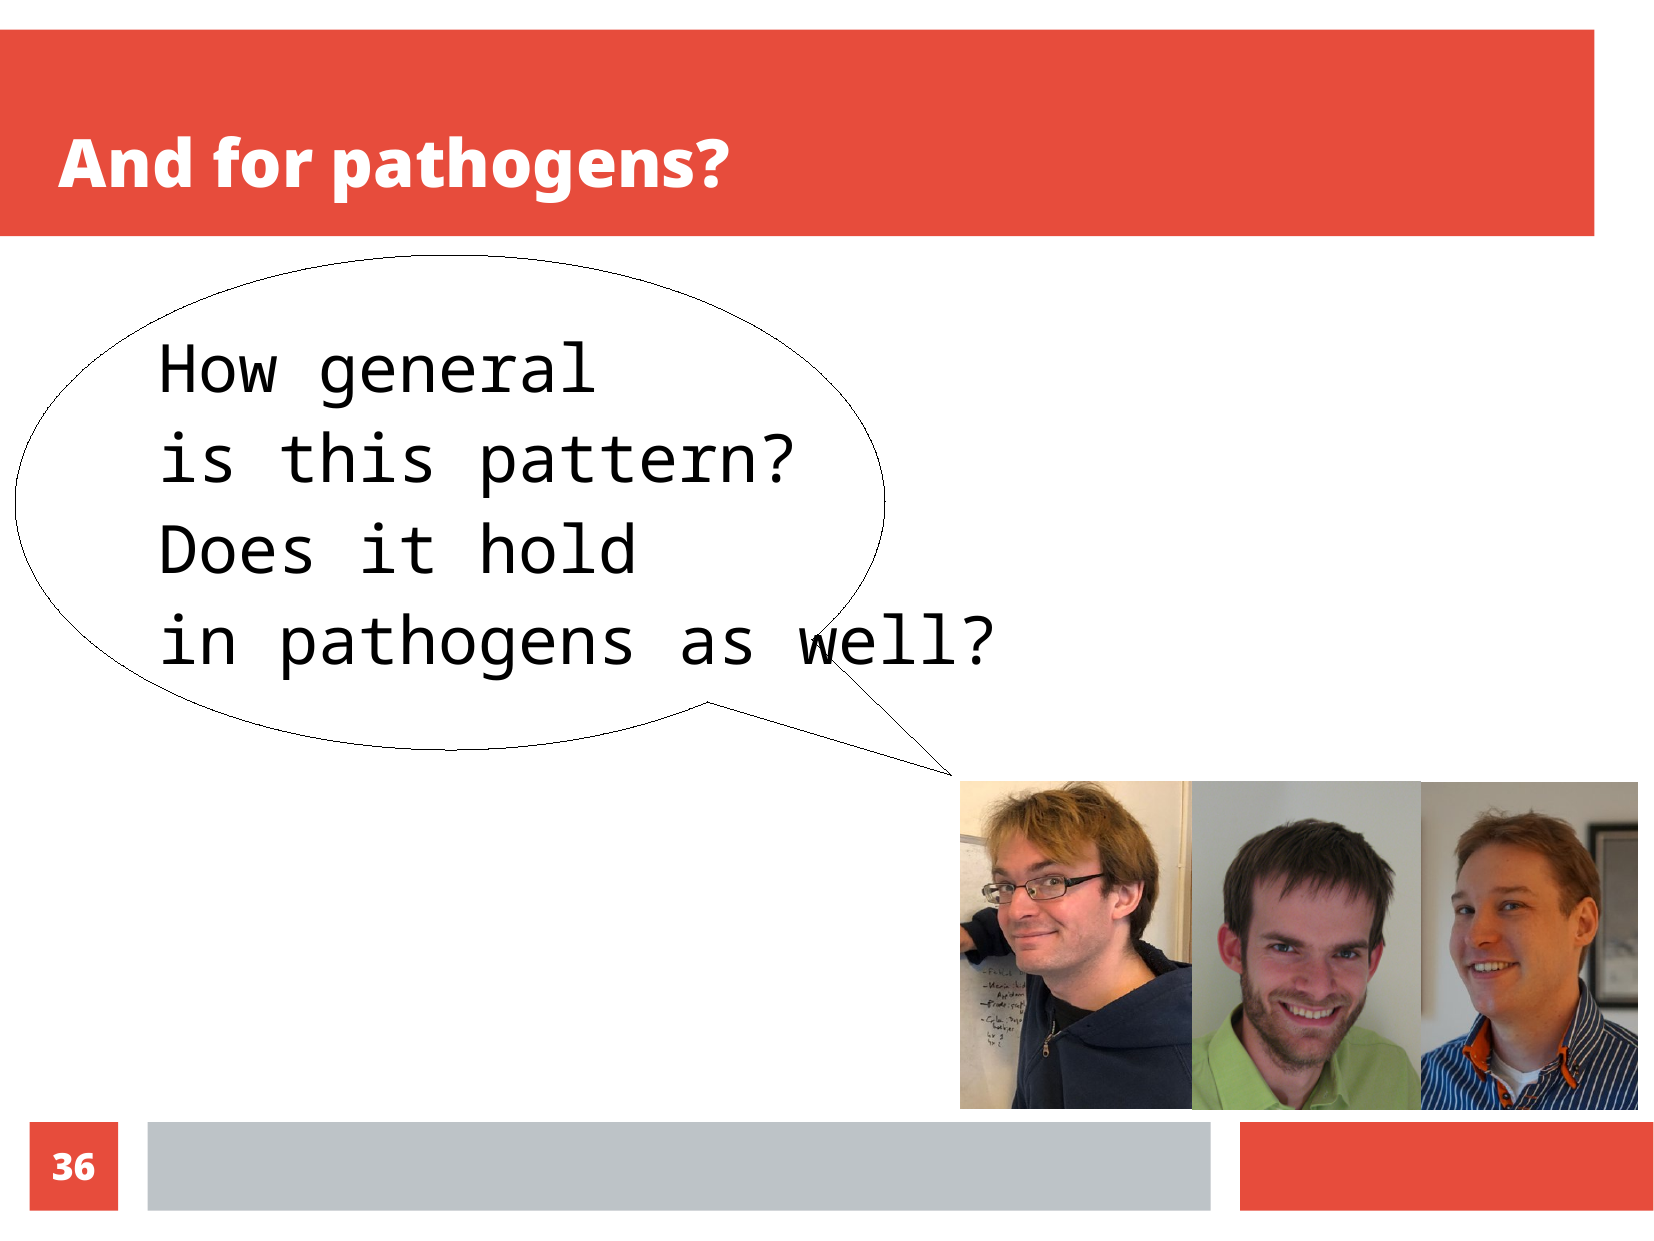

# And for pathogens?
How general
is this pattern?
Does it hold
in pathogens as well?
36